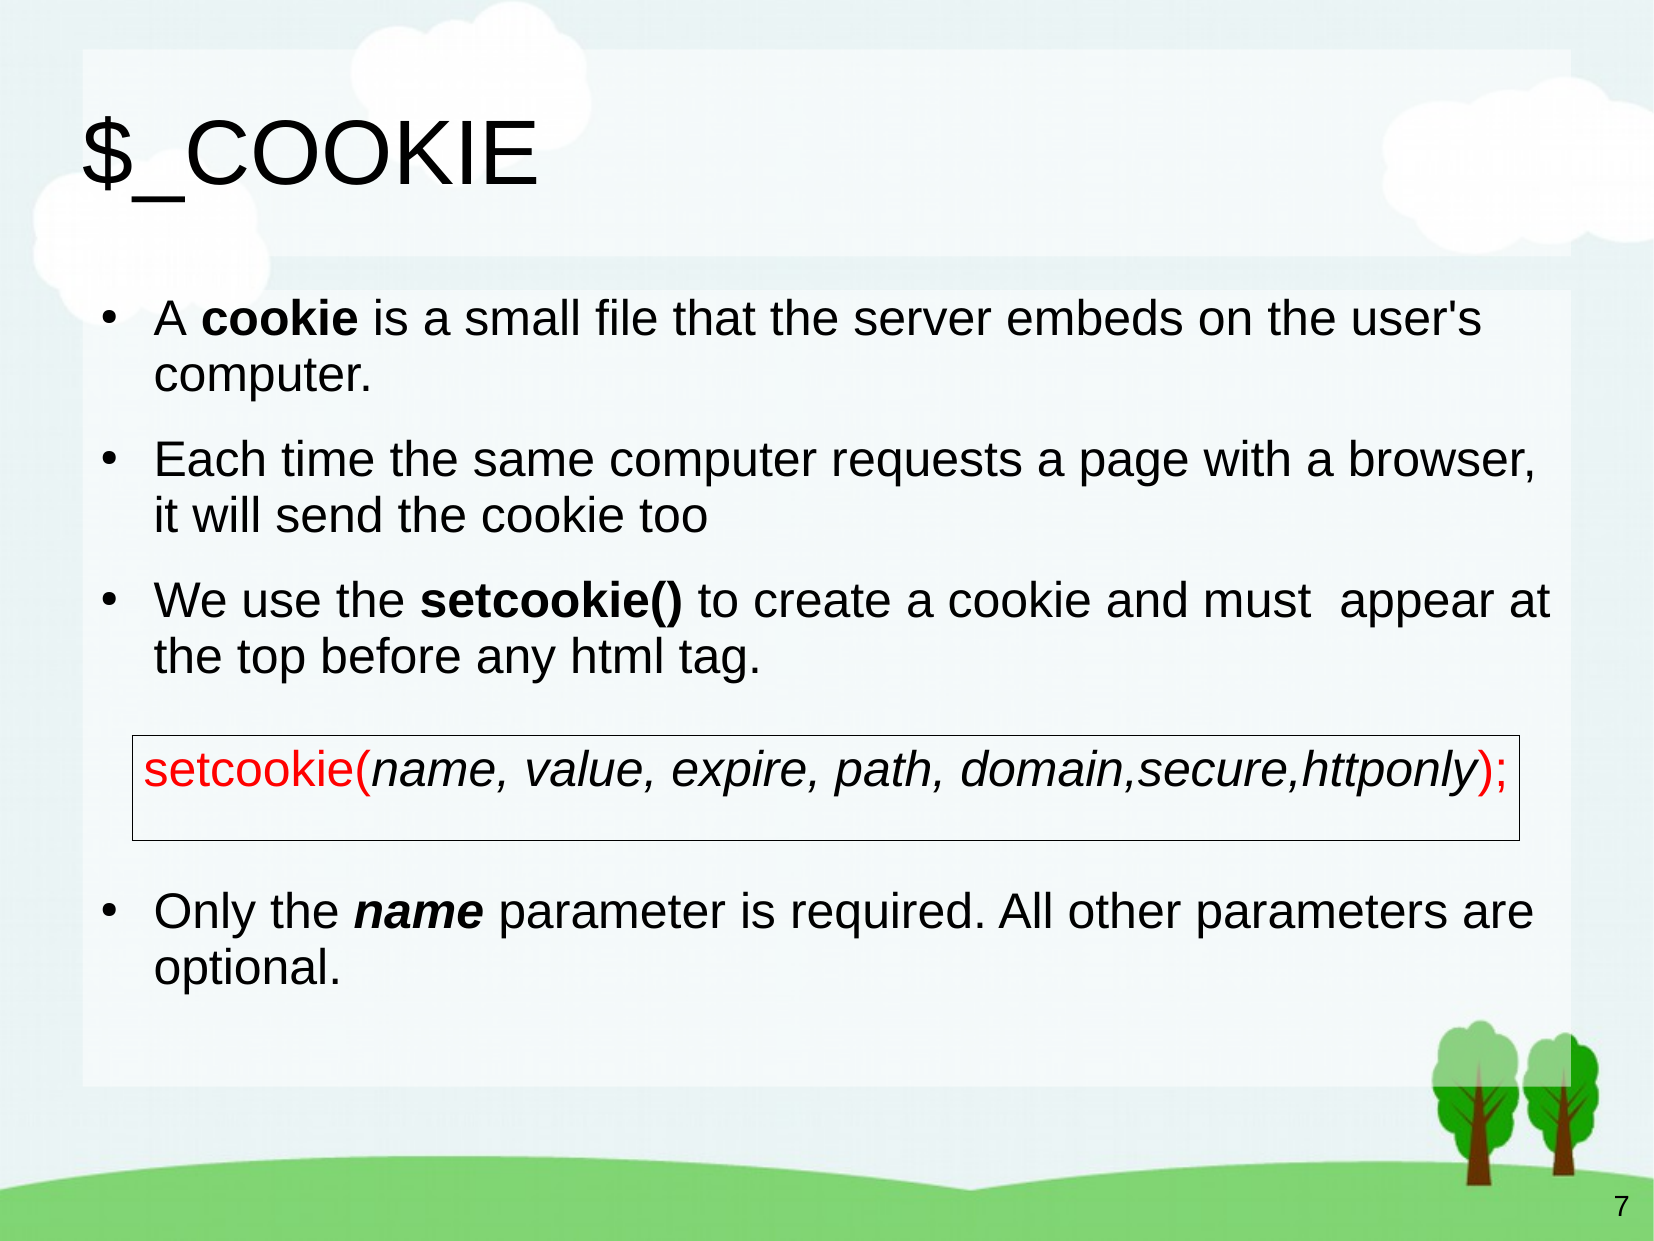

$_COOKIE
# A cookie is a small file that the server embeds on the user's computer.
Each time the same computer requests a page with a browser, it will send the cookie too
We use the setcookie() to create a cookie and must appear at the top before any html tag.
Only the name parameter is required. All other parameters are optional.
| setcookie(name, value, expire, path, domain,secure,httponly); |
| --- |
7